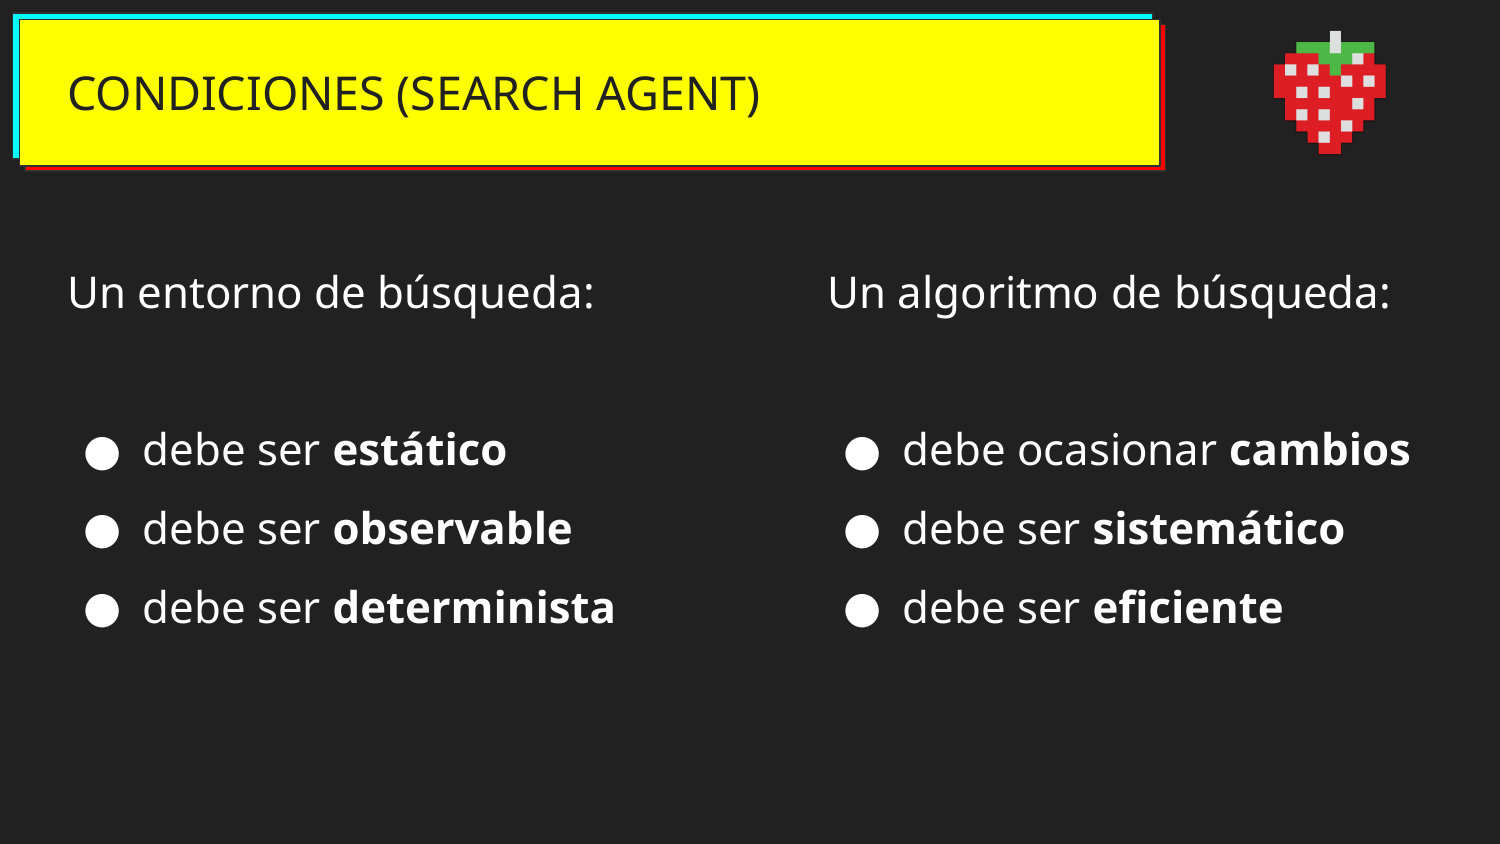

# CONDICIONES (SEARCH AGENT)
Un entorno de búsqueda:
debe ser estático
debe ser observable
debe ser determinista
Un algoritmo de búsqueda:
debe ocasionar cambios
debe ser sistemático
debe ser eficiente